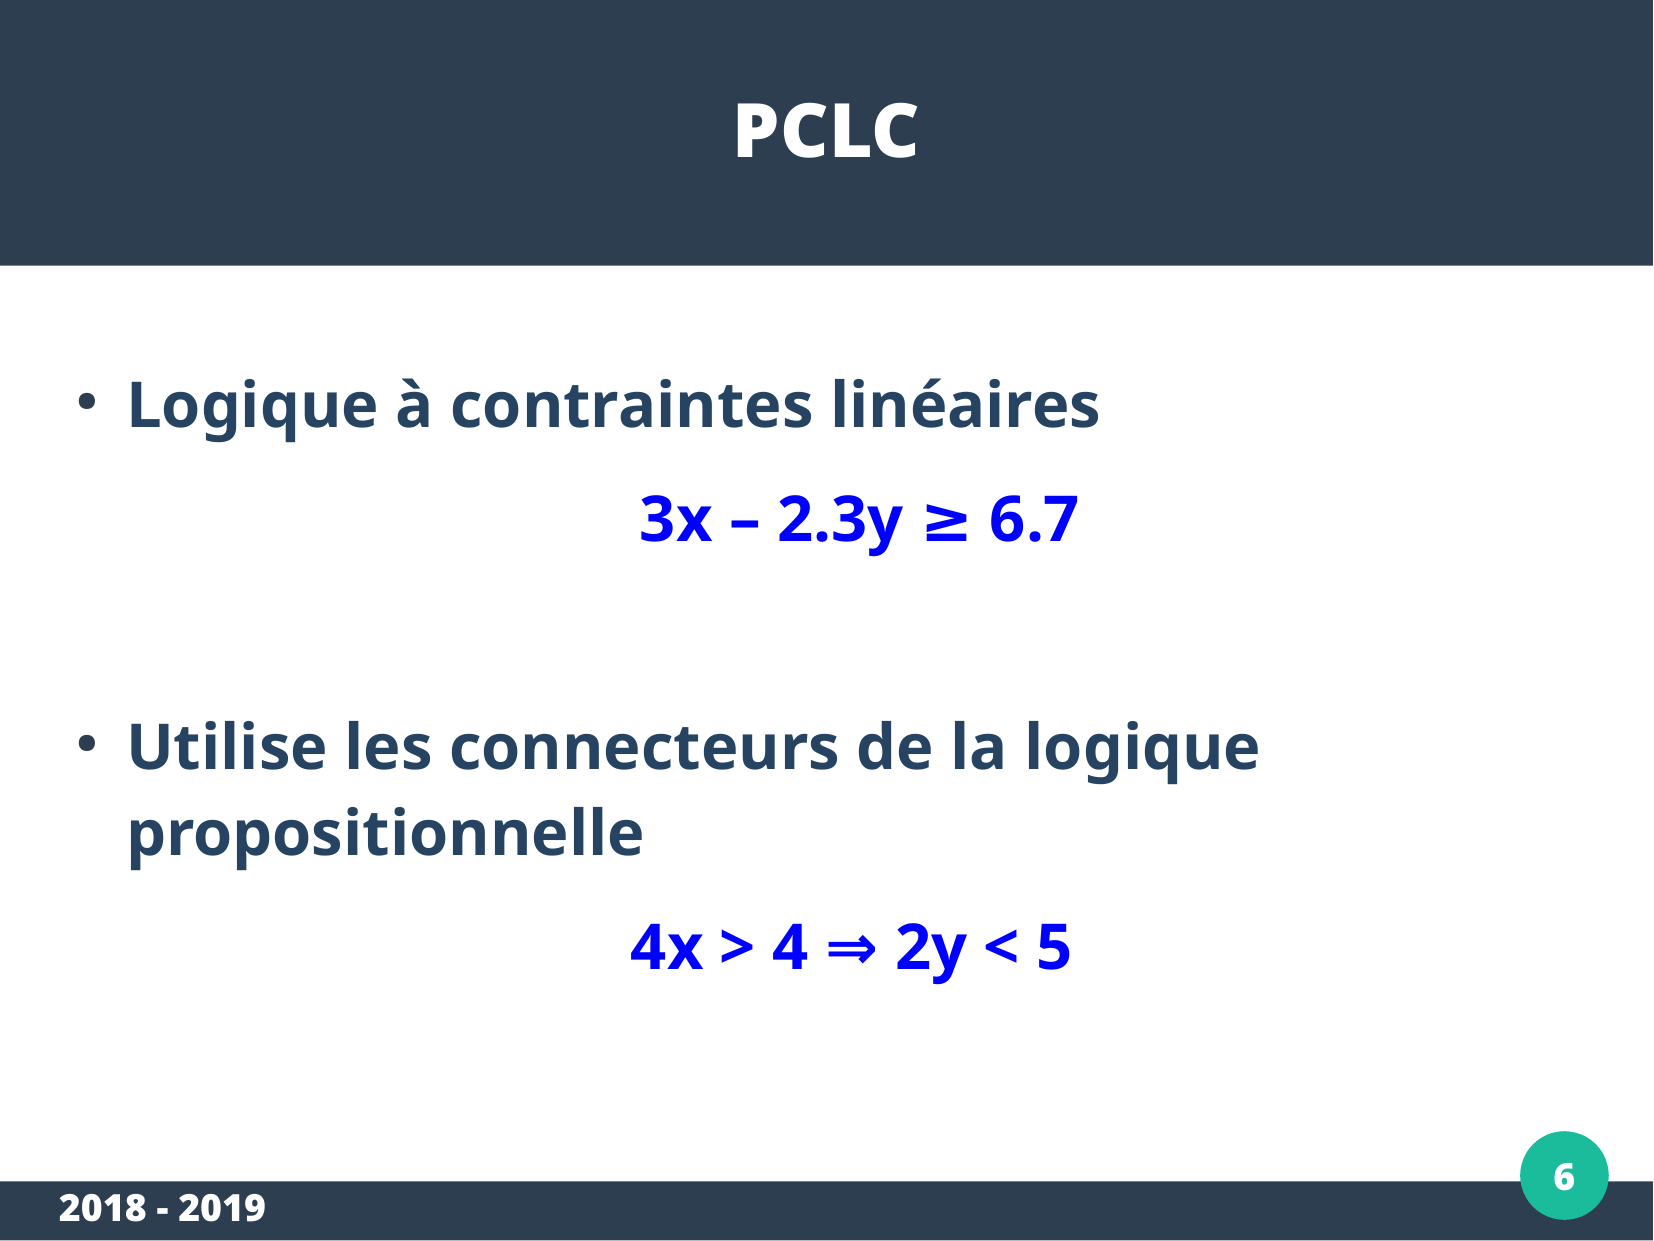

# PCLC
Logique à contraintes linéaires
3x – 2.3y ≥ 6.7
Utilise les connecteurs de la logique propositionnelle
4x > 4 ⇒ 2y < 5
6
2018 - 2019